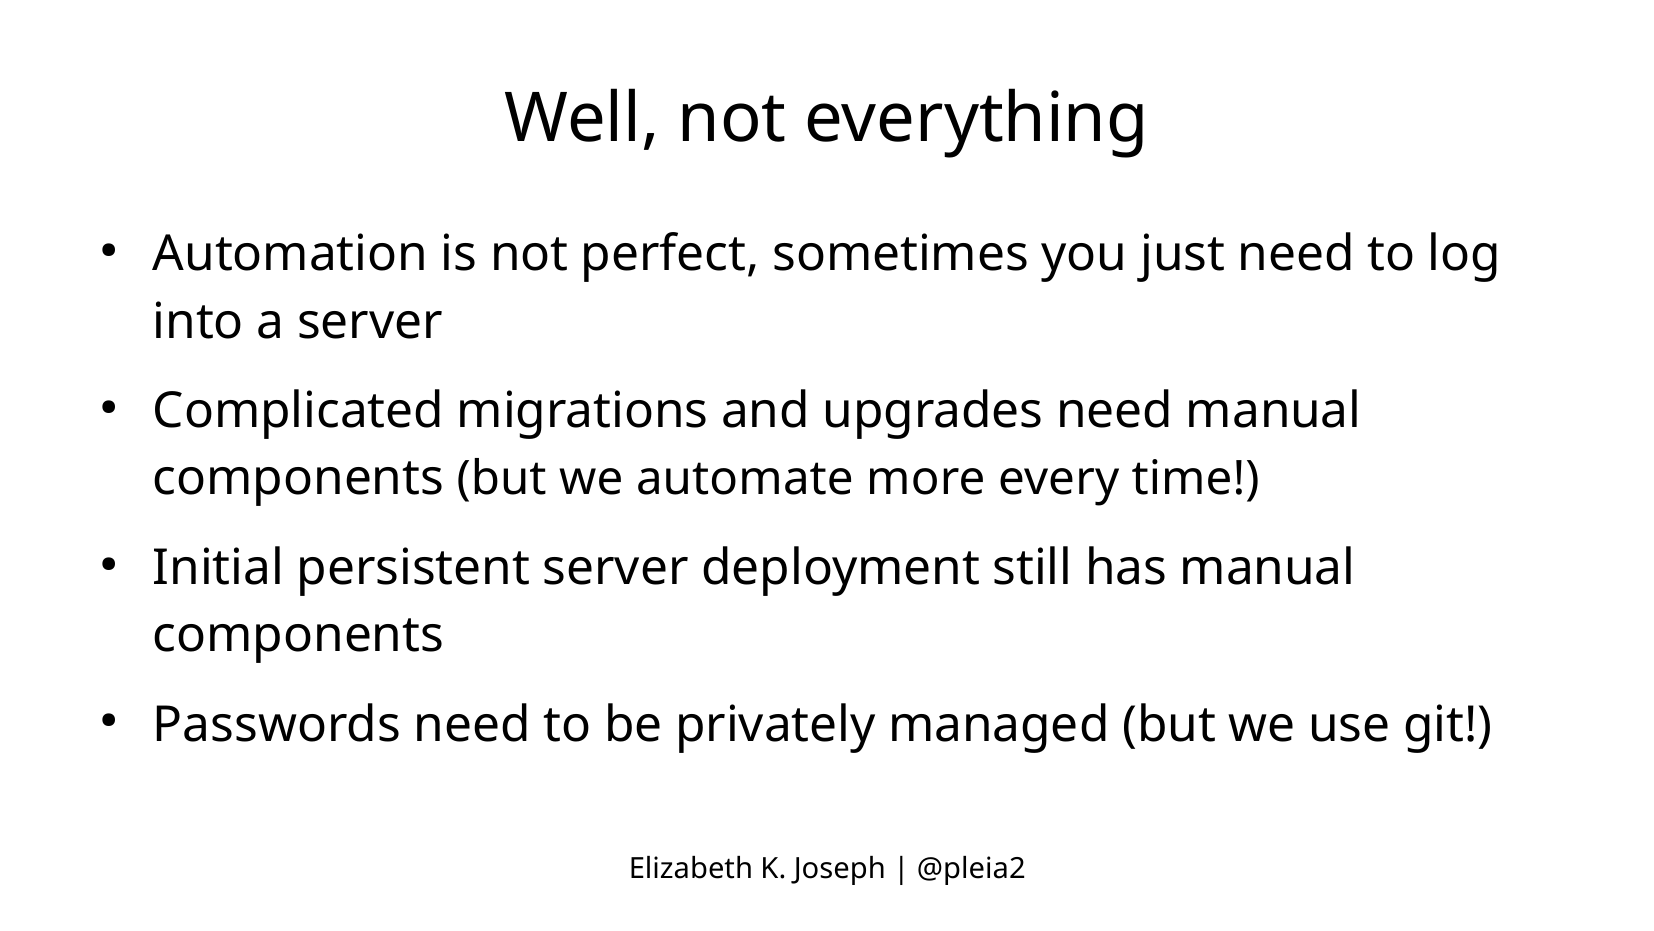

# Well, not everything
Automation is not perfect, sometimes you just need to log into a server
Complicated migrations and upgrades need manual components (but we automate more every time!)
Initial persistent server deployment still has manual components
Passwords need to be privately managed (but we use git!)
Elizabeth K. Joseph | @pleia2